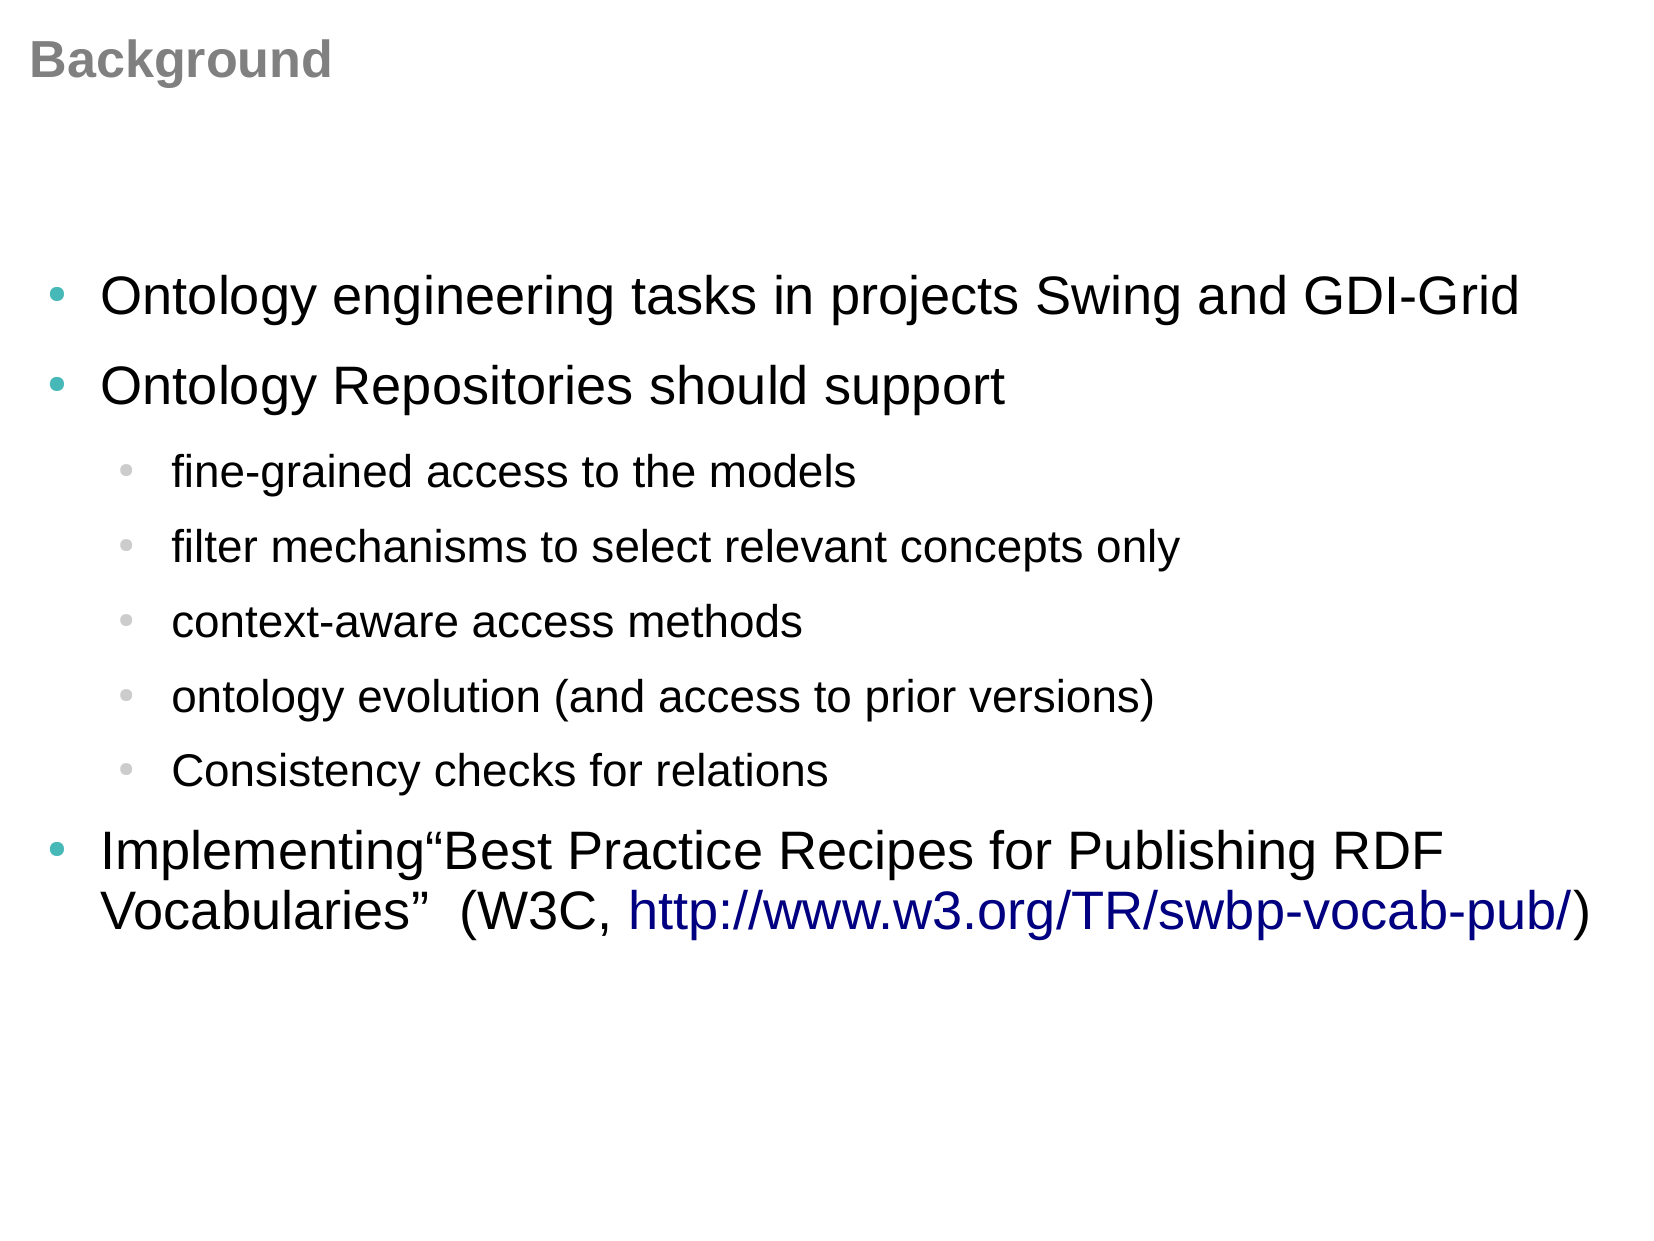

# Background
Ontology engineering tasks in projects Swing and GDI-Grid
Ontology Repositories should support
fine-grained access to the models
filter mechanisms to select relevant concepts only
context-aware access methods
ontology evolution (and access to prior versions)
Consistency checks for relations
Implementing“Best Practice Recipes for Publishing RDF Vocabularies” (W3C, http://www.w3.org/TR/swbp-vocab-pub/)